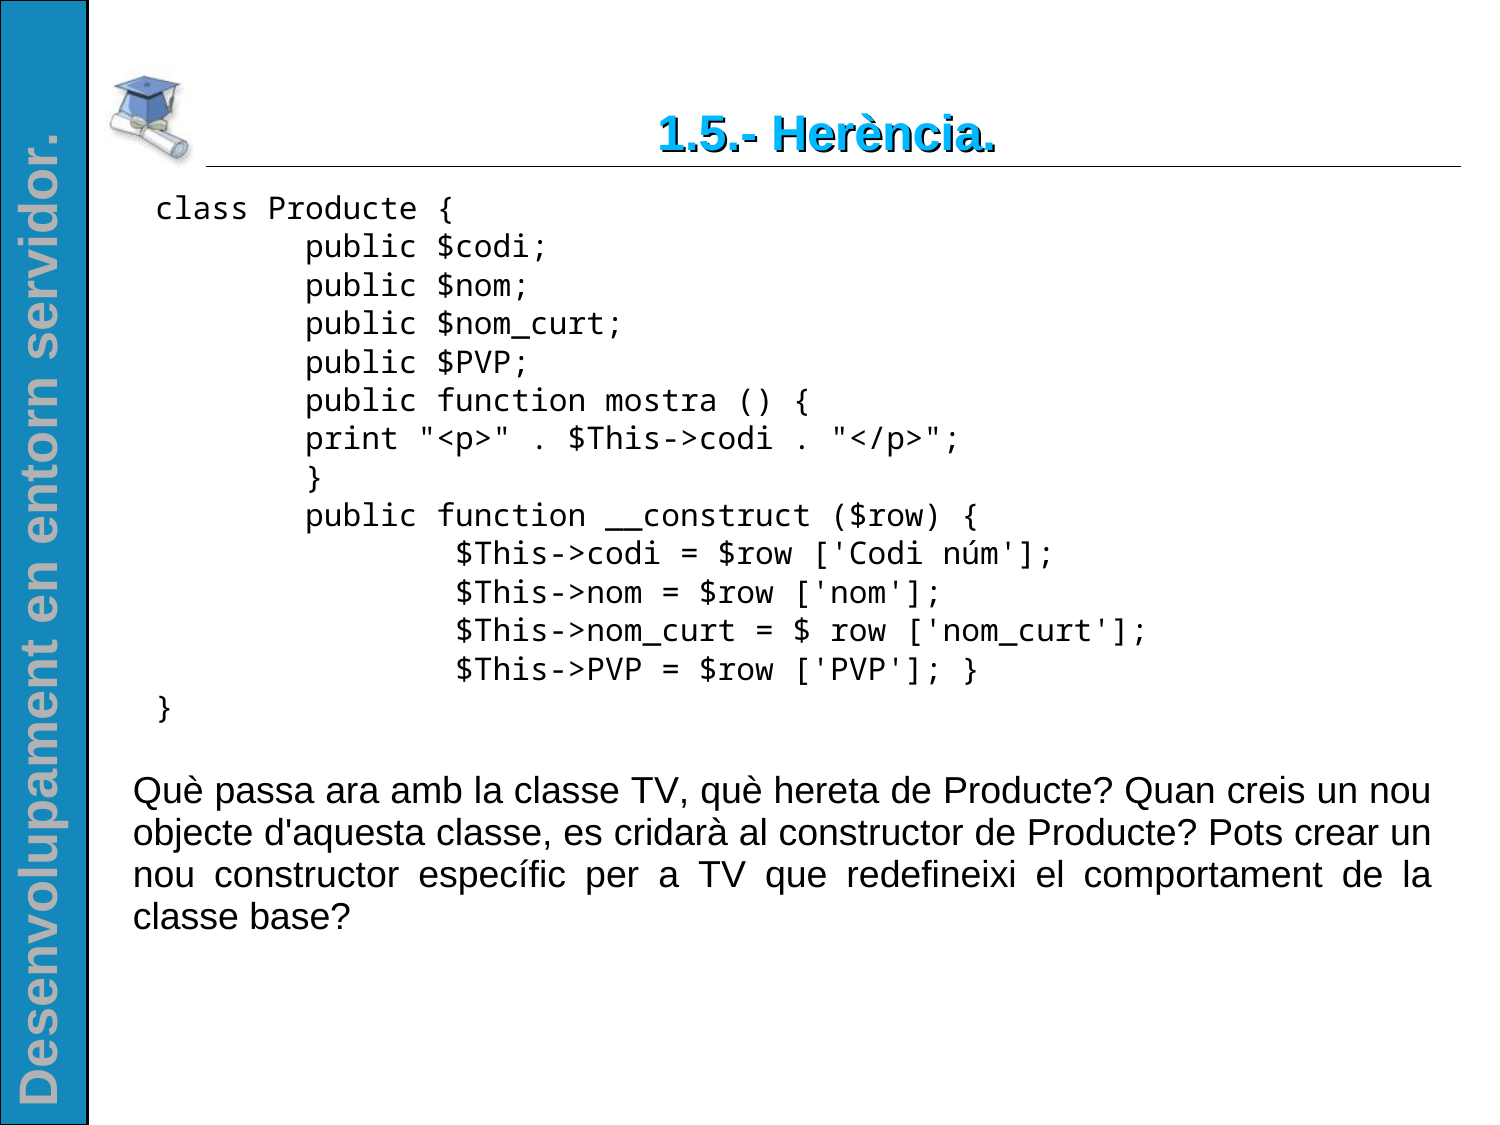

# 1.5.- Herència.
class Producte {
	public $codi;
	public $nom;
	public $nom_curt;
	public $PVP;
	public function mostra () {
	print "<p>" . $This->codi . "</p>";
	}
	public function __construct ($row) {
		$This->codi = $row ['Codi núm'];
		$This->nom = $row ['nom'];
		$This->nom_curt = $ row ['nom_curt'];
		$This->PVP = $row ['PVP']; }
}
Què passa ara amb la classe TV, què hereta de Producte? Quan creis un nou objecte d'aquesta classe, es cridarà al constructor de Producte? Pots crear un nou constructor específic per a TV que redefineixi el comportament de la classe base?